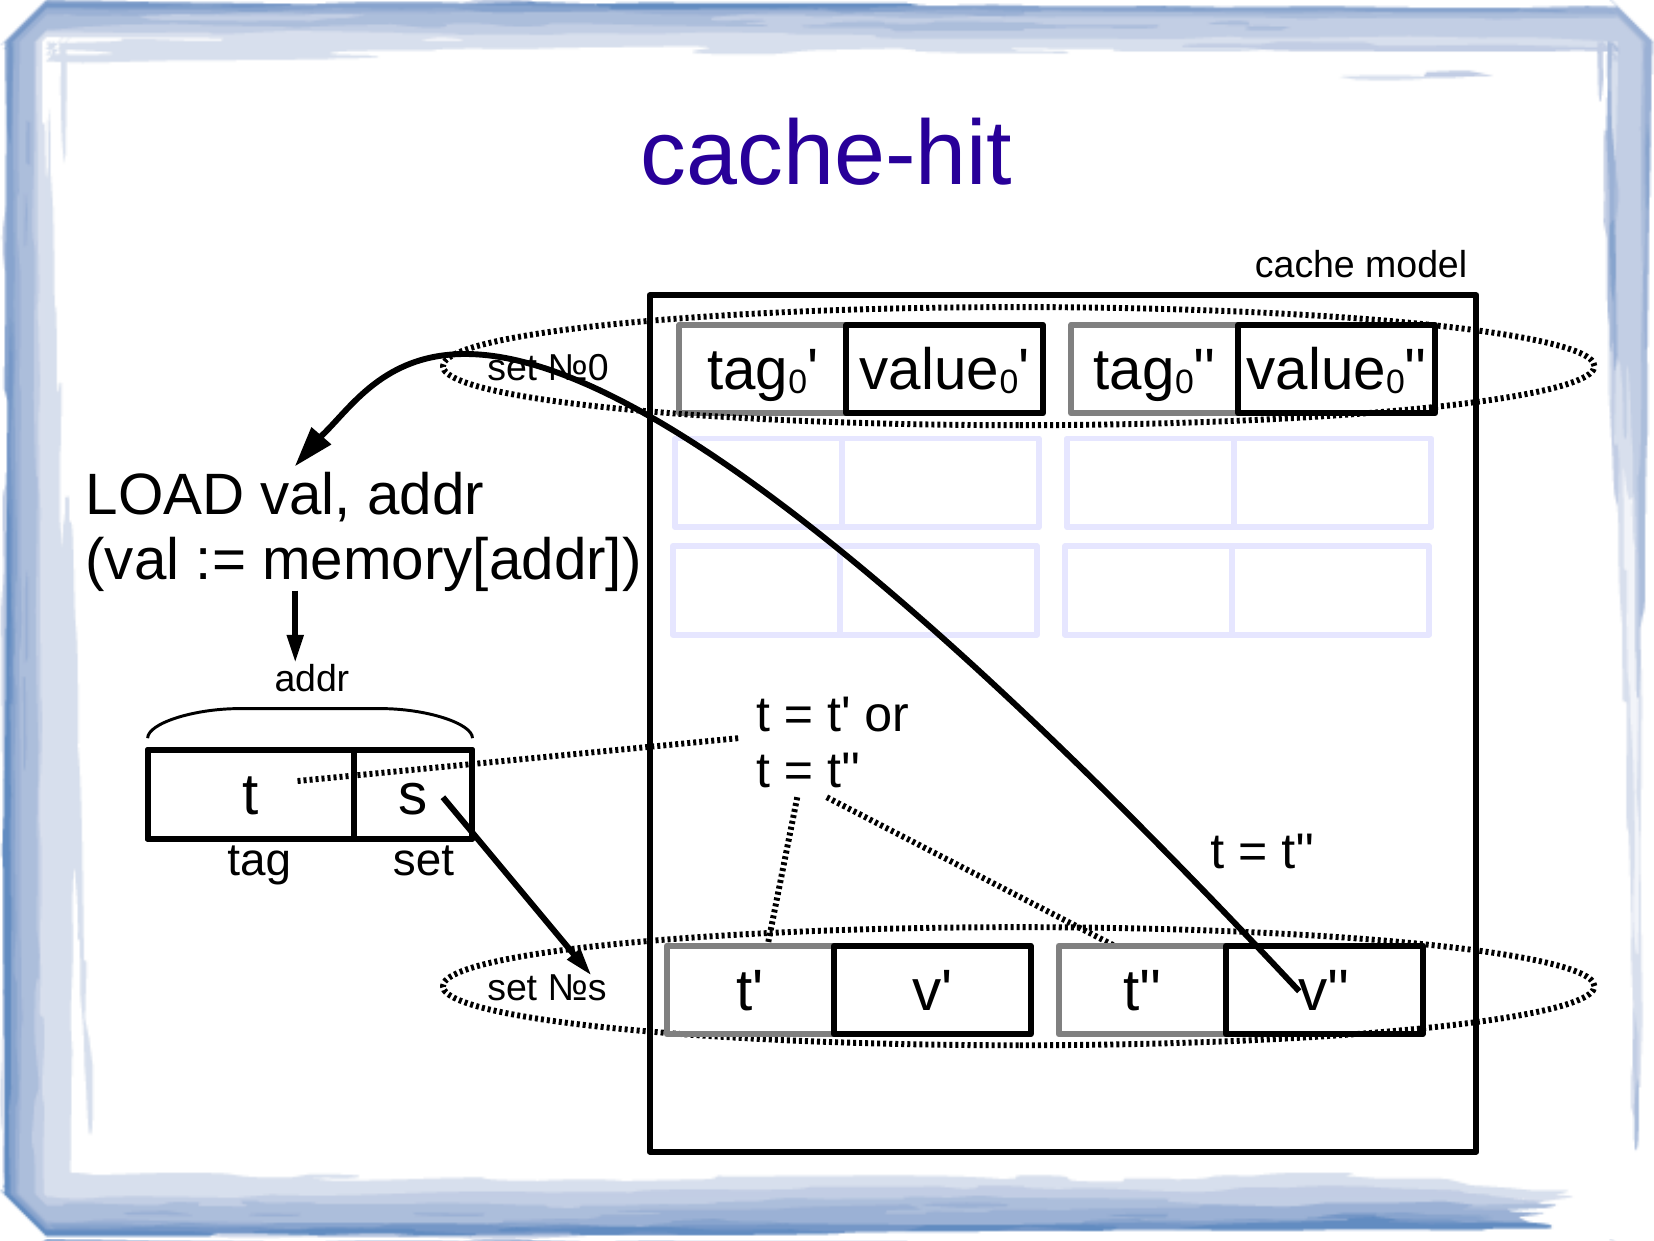

# cache-hit
cache model
tag0'
value0'
tag0''
value0''
set №0
LOAD val, addr
(val := memory[addr])
addr
t = t' or
t = t''
t
s
t = t''
tag
set
t'
v'
t''
v''
set №s